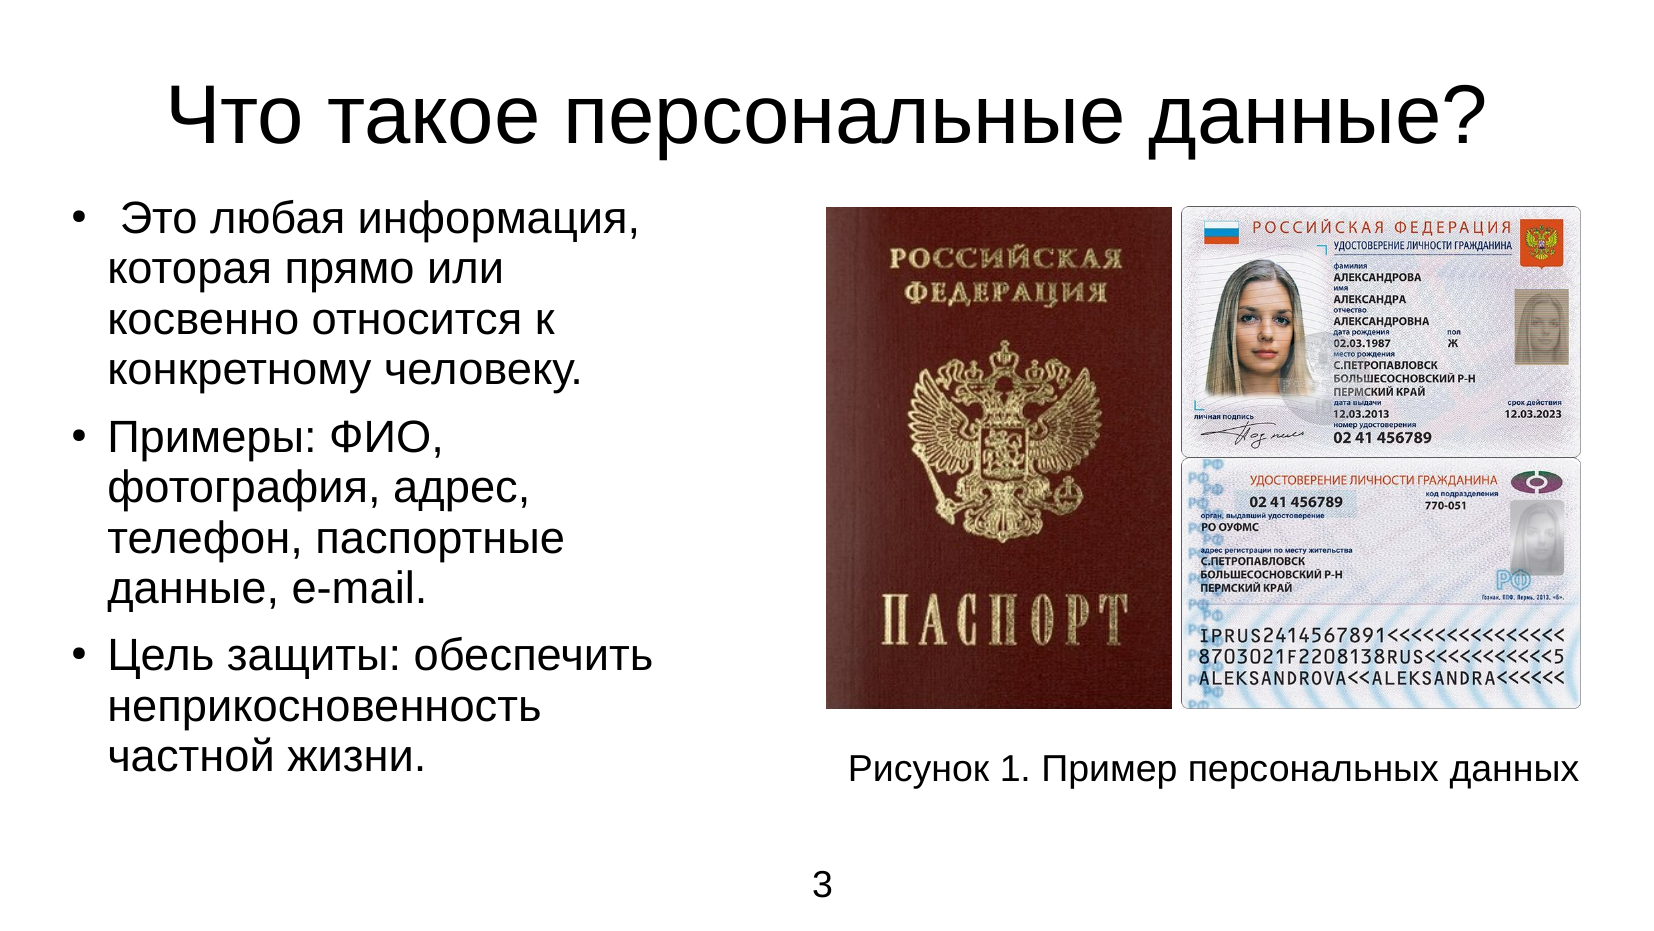

# Что такое персональные данные?
 Это любая информация, которая прямо или косвенно относится к конкретному человеку.
Примеры: ФИО, фотография, адрес, телефон, паспортные данные, e-mail.
Цель защиты: обеспечить неприкосновенность частной жизни.
Рисунок 1. Пример персональных данных
3